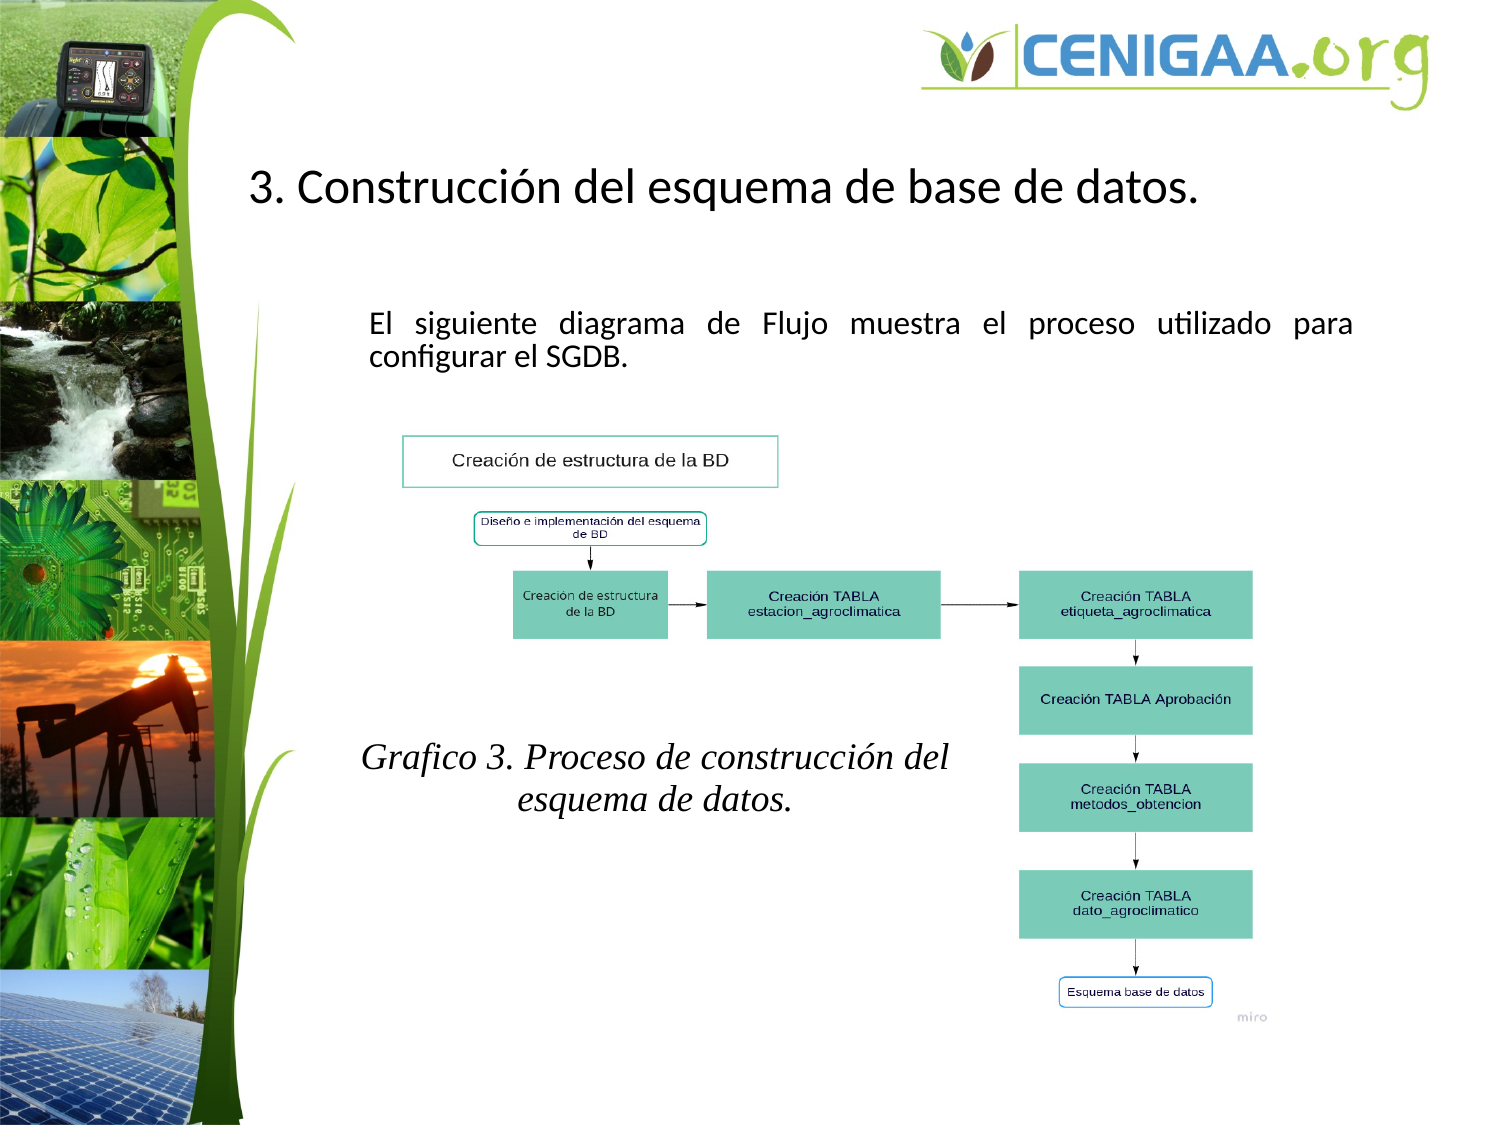

# 3. Construcción del esquema de base de datos.
El siguiente diagrama de Flujo muestra el proceso utilizado para configurar el SGDB.
Grafico 3. Proceso de construcción del esquema de datos.
Tabla 3. Sistema Gestor de base de datos